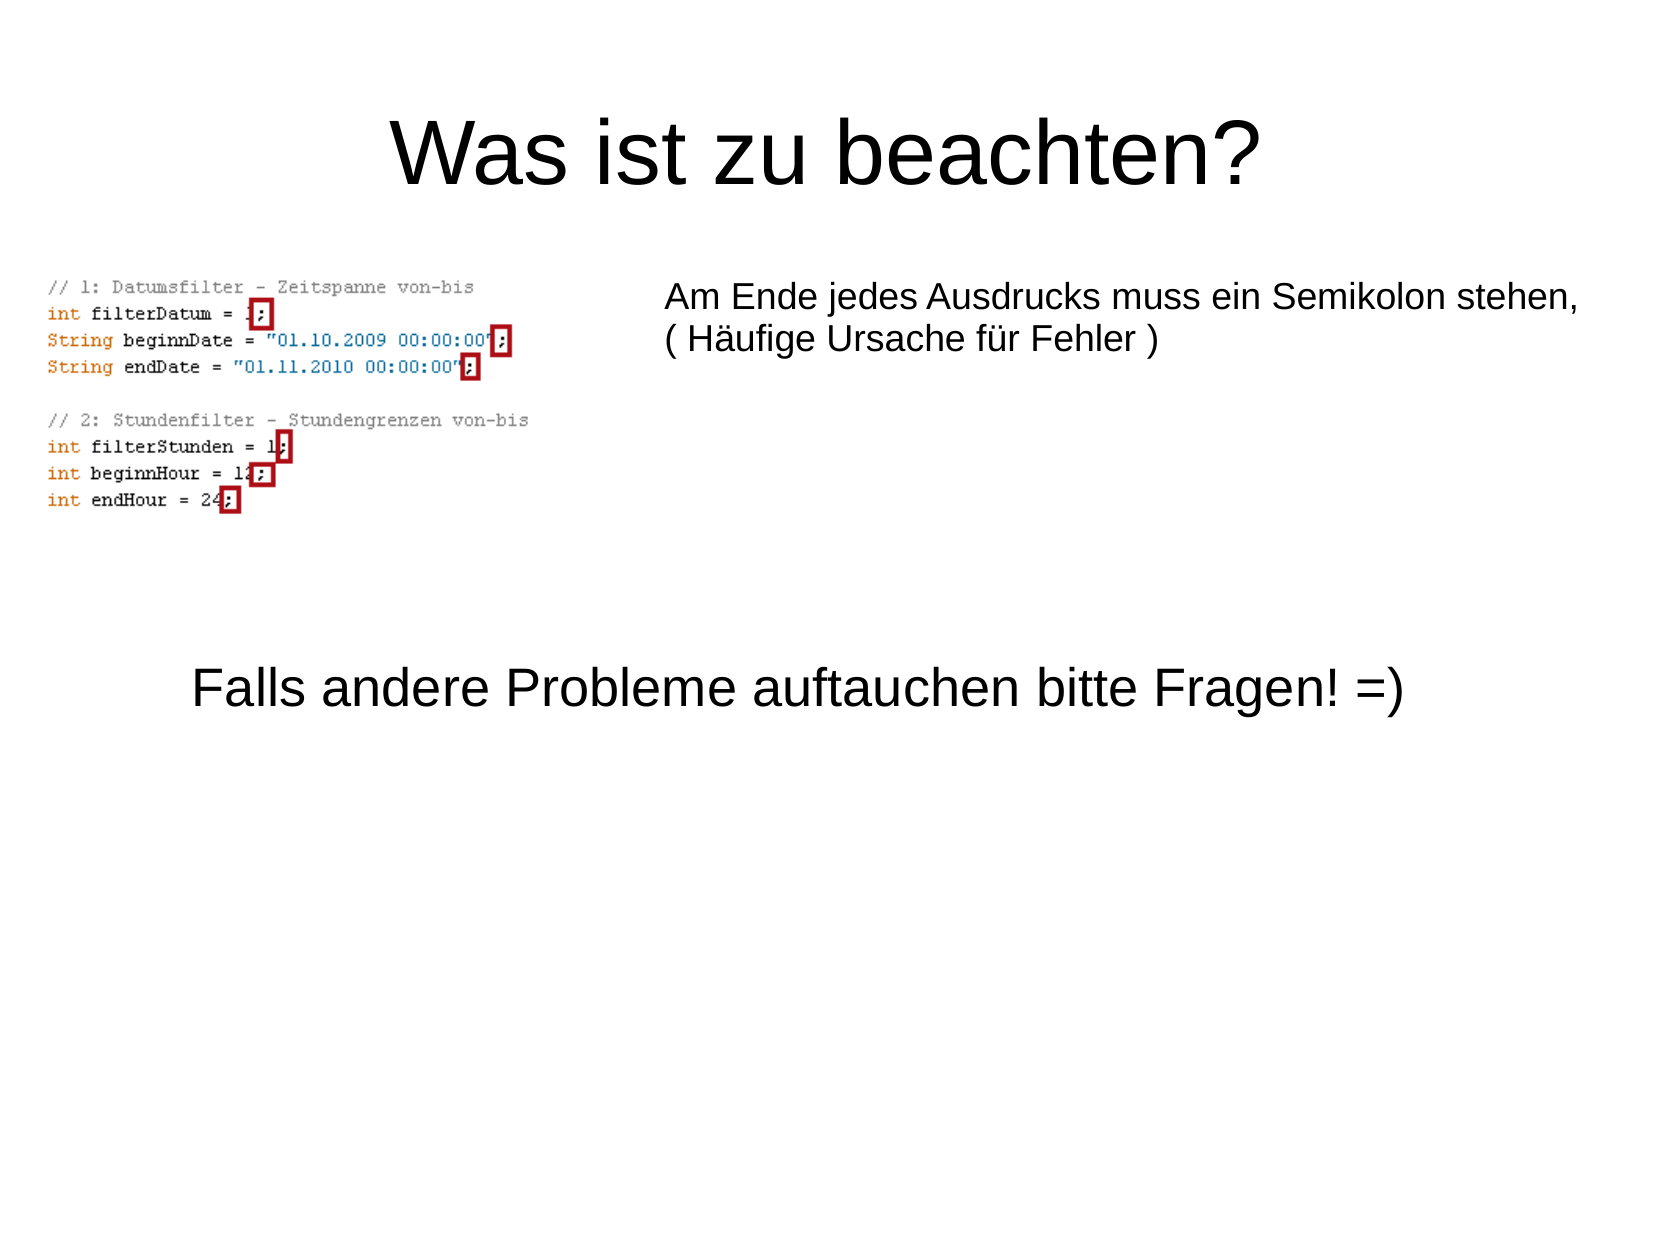

# Was ist zu beachten?
Am Ende jedes Ausdrucks muss ein Semikolon stehen,
( Häufige Ursache für Fehler )
Falls andere Probleme auftauchen bitte Fragen! =)